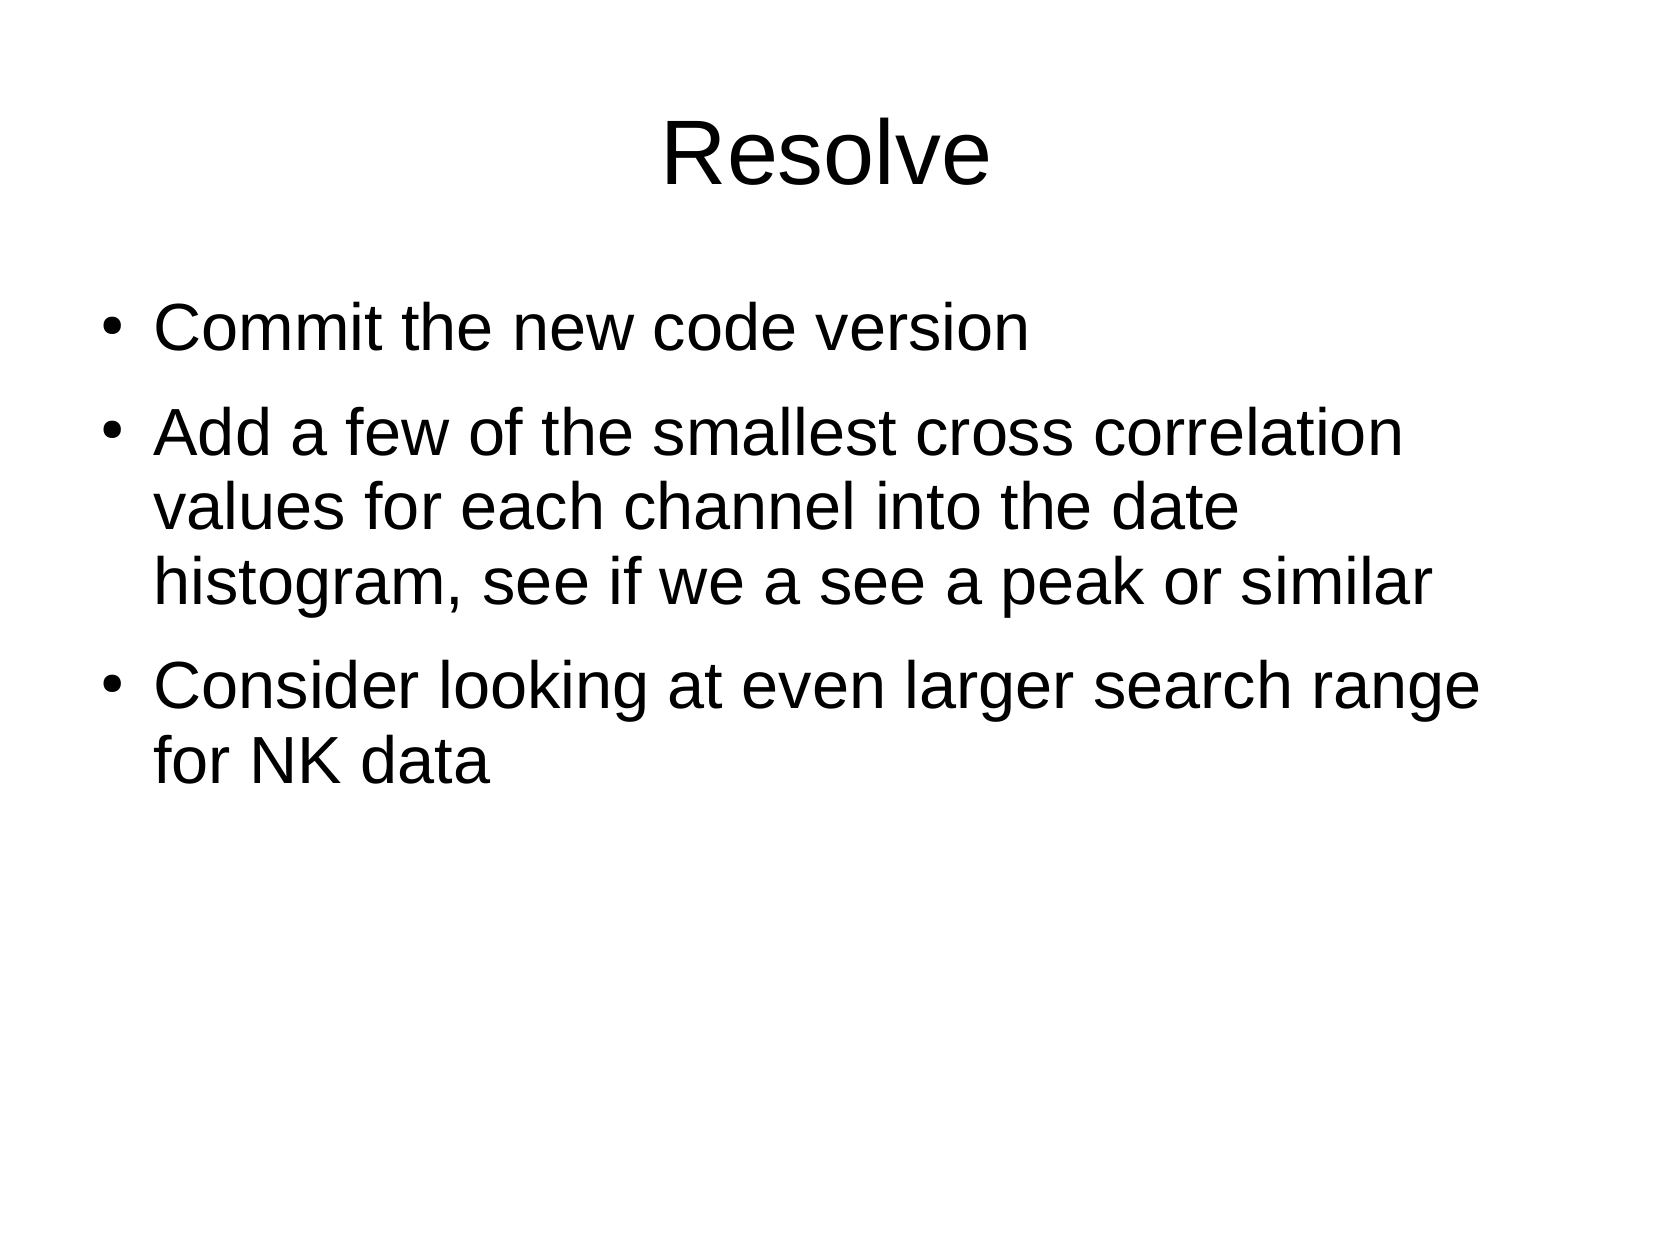

# Resolve
Commit the new code version
Add a few of the smallest cross correlation values for each channel into the date histogram, see if we a see a peak or similar
Consider looking at even larger search range for NK data